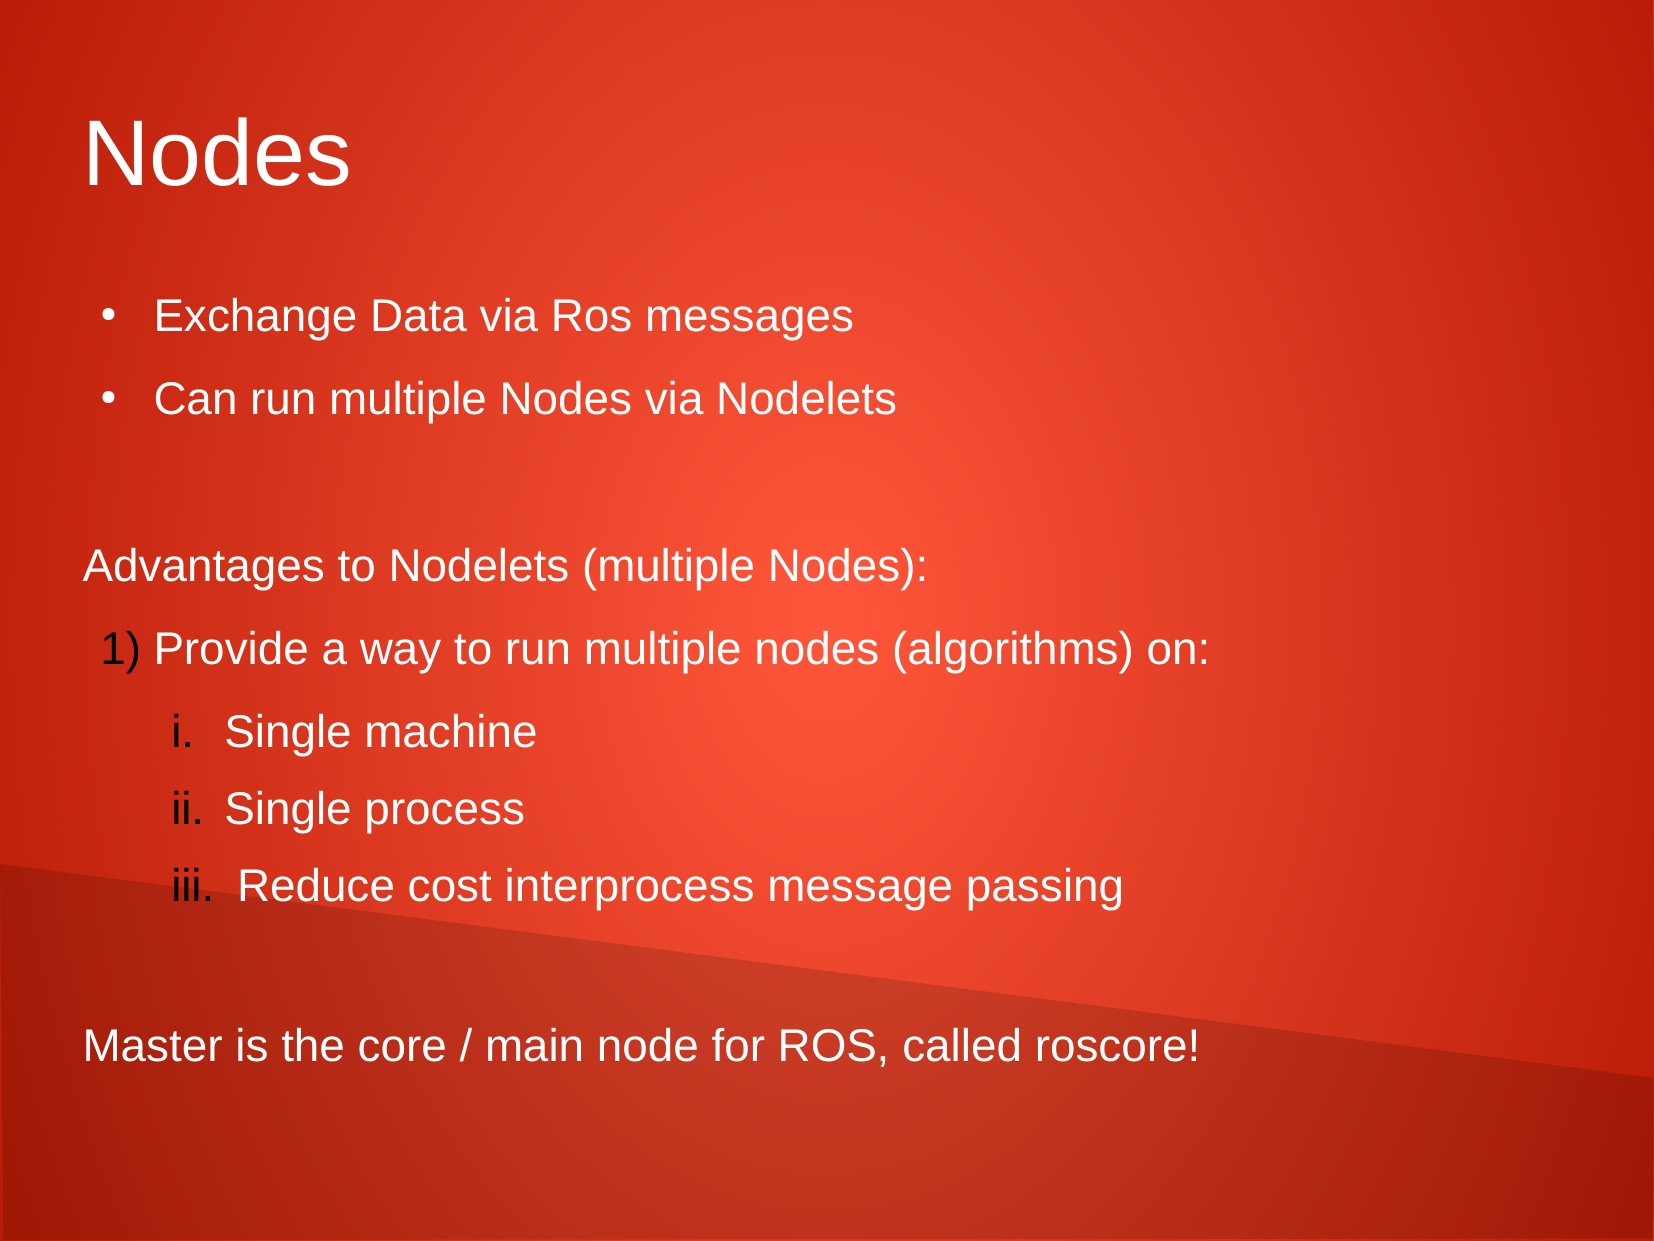

# Nodes
Exchange Data via Ros messages
Can run multiple Nodes via Nodelets
Advantages to Nodelets (multiple Nodes):
Provide a way to run multiple nodes (algorithms) on:
Single machine
Single process
 Reduce cost interprocess message passing
Master is the core / main node for ROS, called roscore!